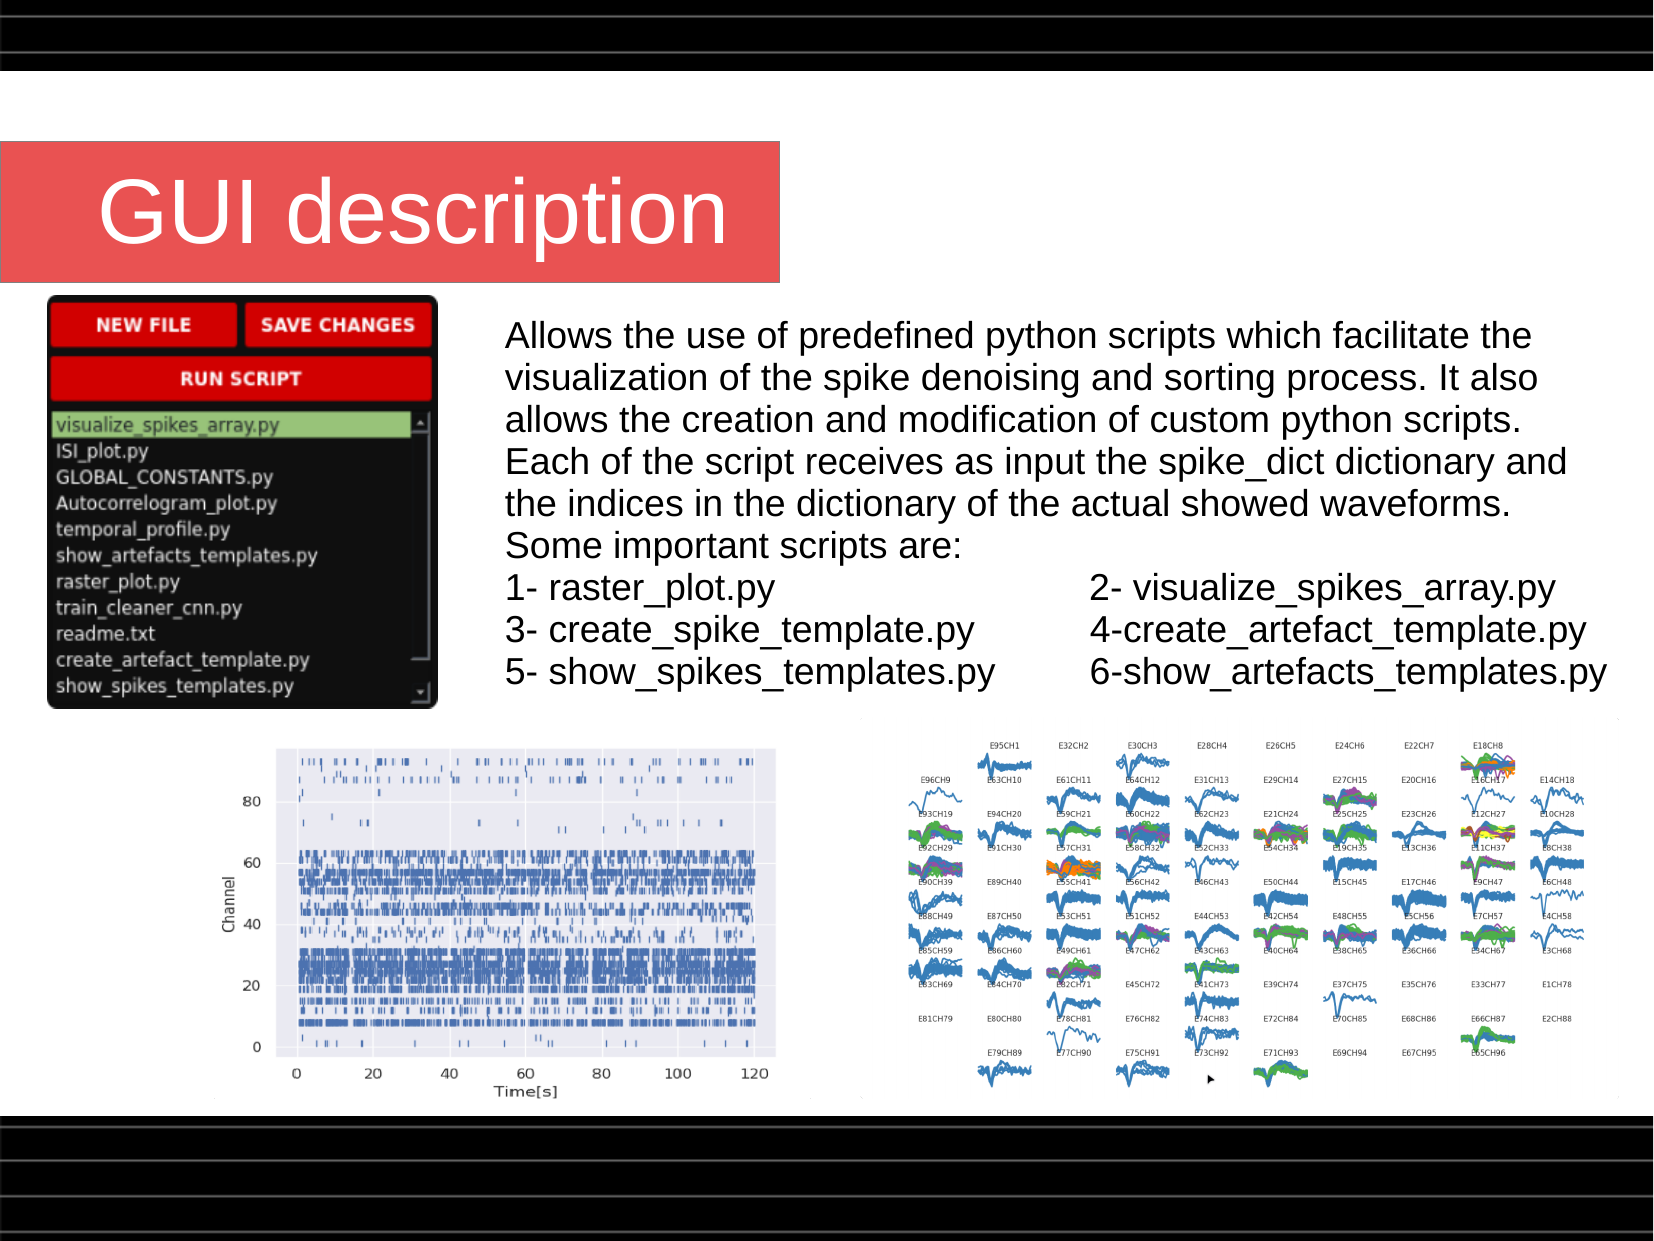

GUI description
Allows the use of predefined python scripts which facilitate the visualization of the spike denoising and sorting process. It also allows the creation and modification of custom python scripts. Each of the script receives as input the spike_dict dictionary and the indices in the dictionary of the actual showed waveforms. Some important scripts are:
1- raster_plot.py 2- visualize_spikes_array.py
3- create_spike_template.py 4-create_artefact_template.py
5- show_spikes_templates.py 6-show_artefacts_templates.py